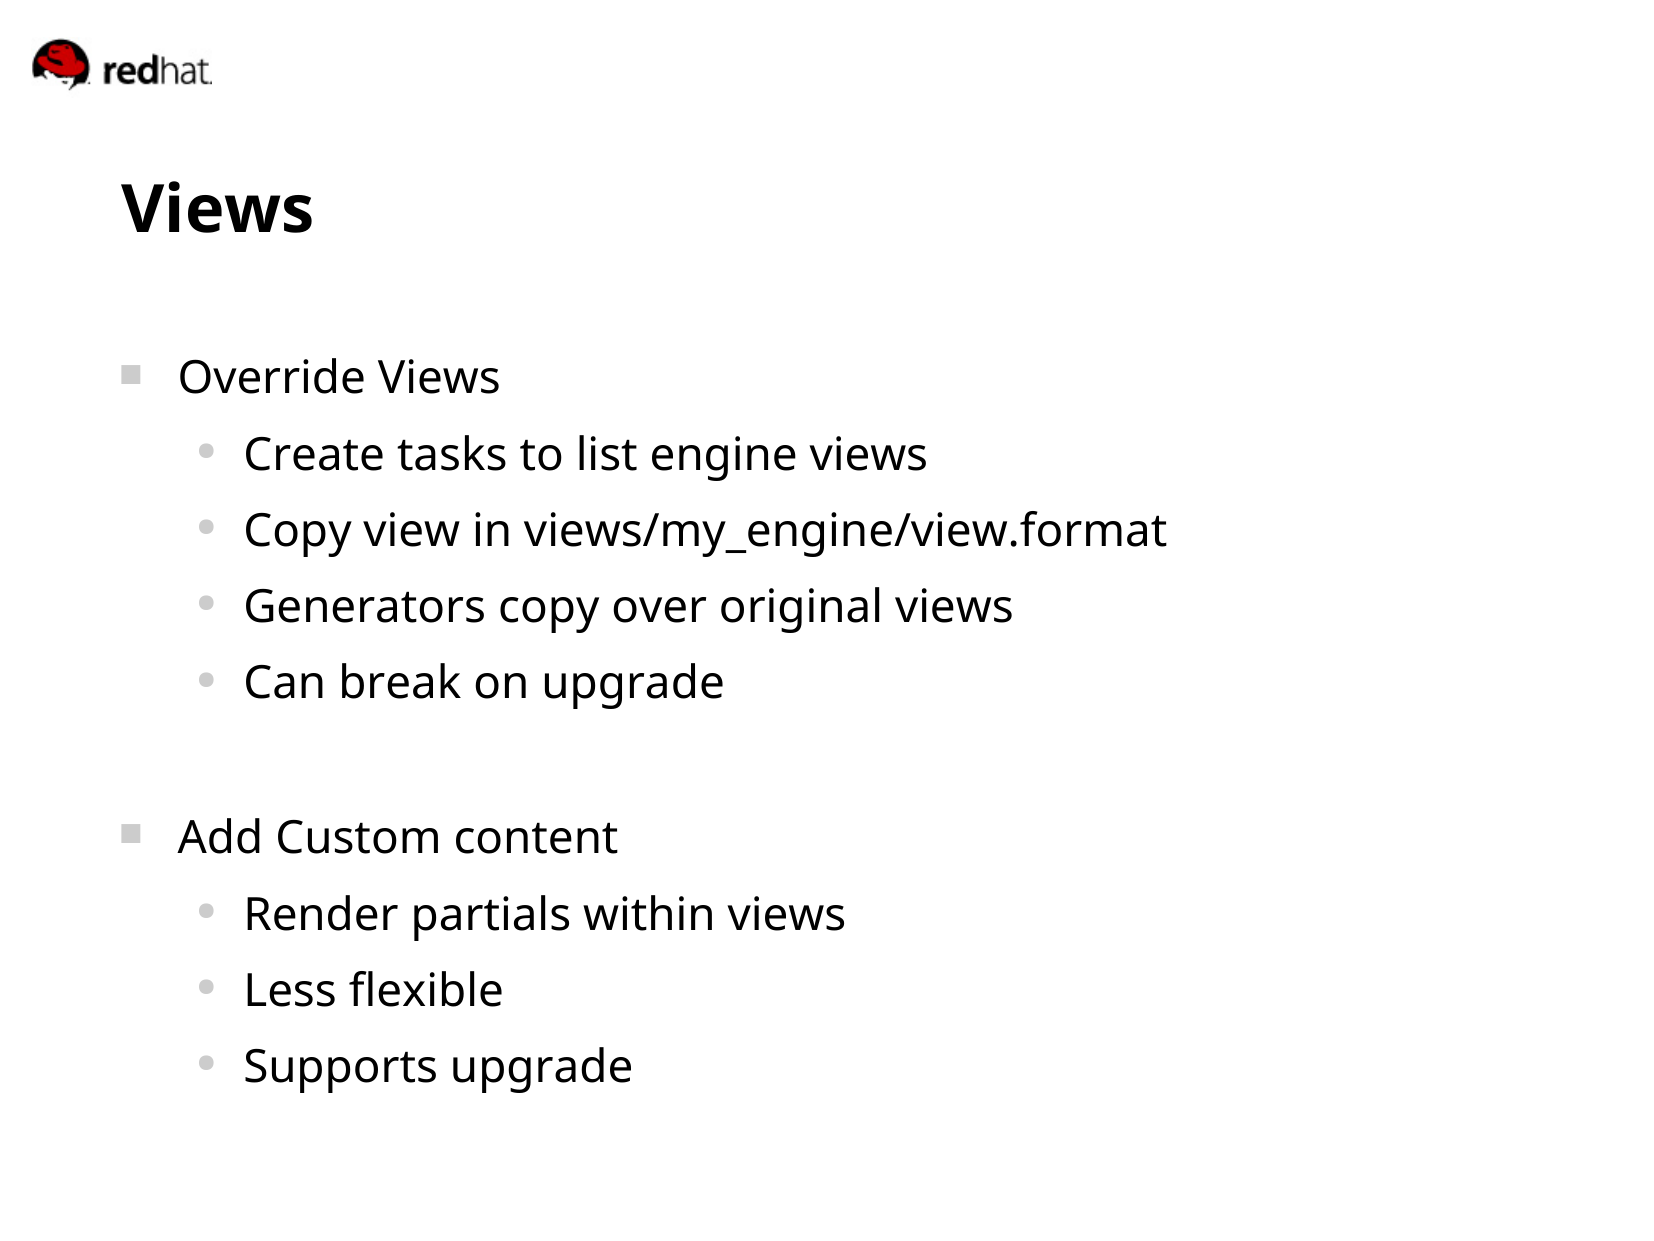

# Views
Override Views
Create tasks to list engine views
Copy view in views/my_engine/view.format
Generators copy over original views
Can break on upgrade
Add Custom content
Render partials within views
Less flexible
Supports upgrade